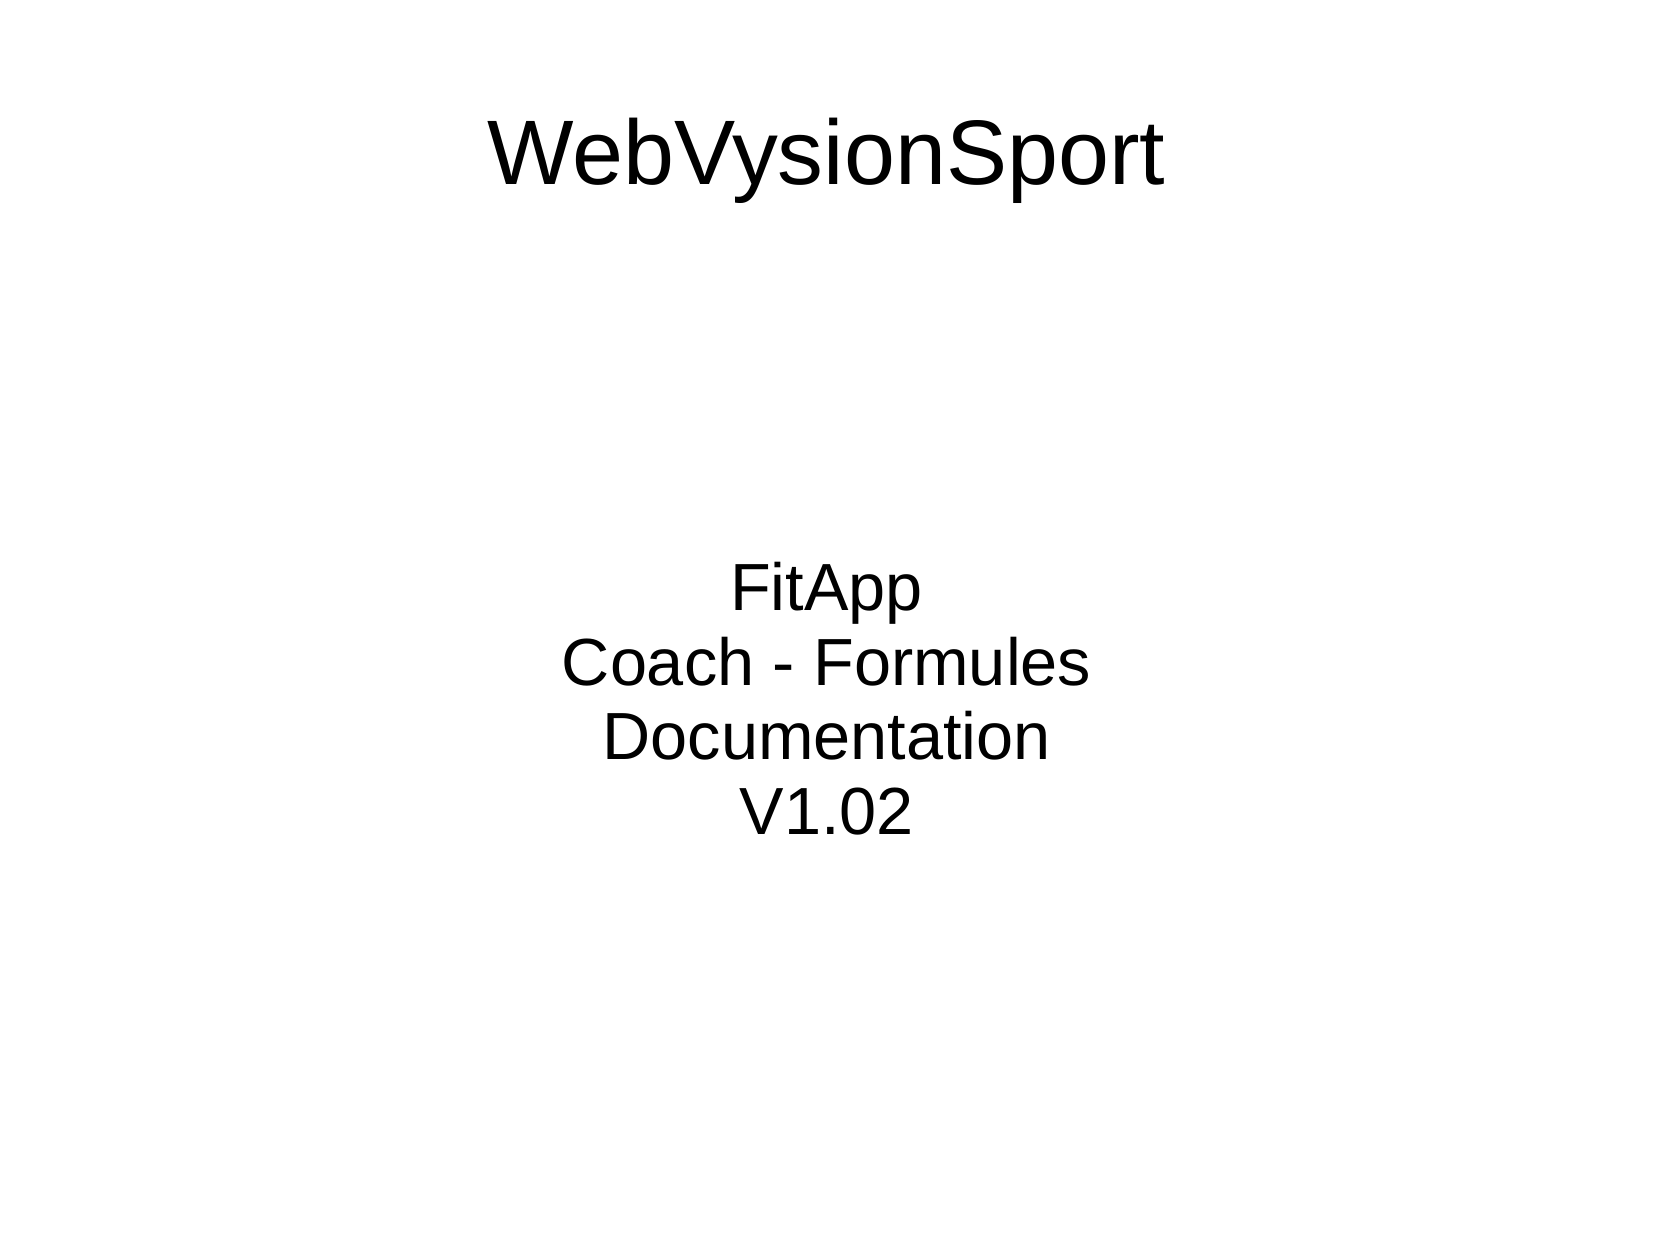

# WebVysionSport
FitApp
Coach - Formules
Documentation
V1.02